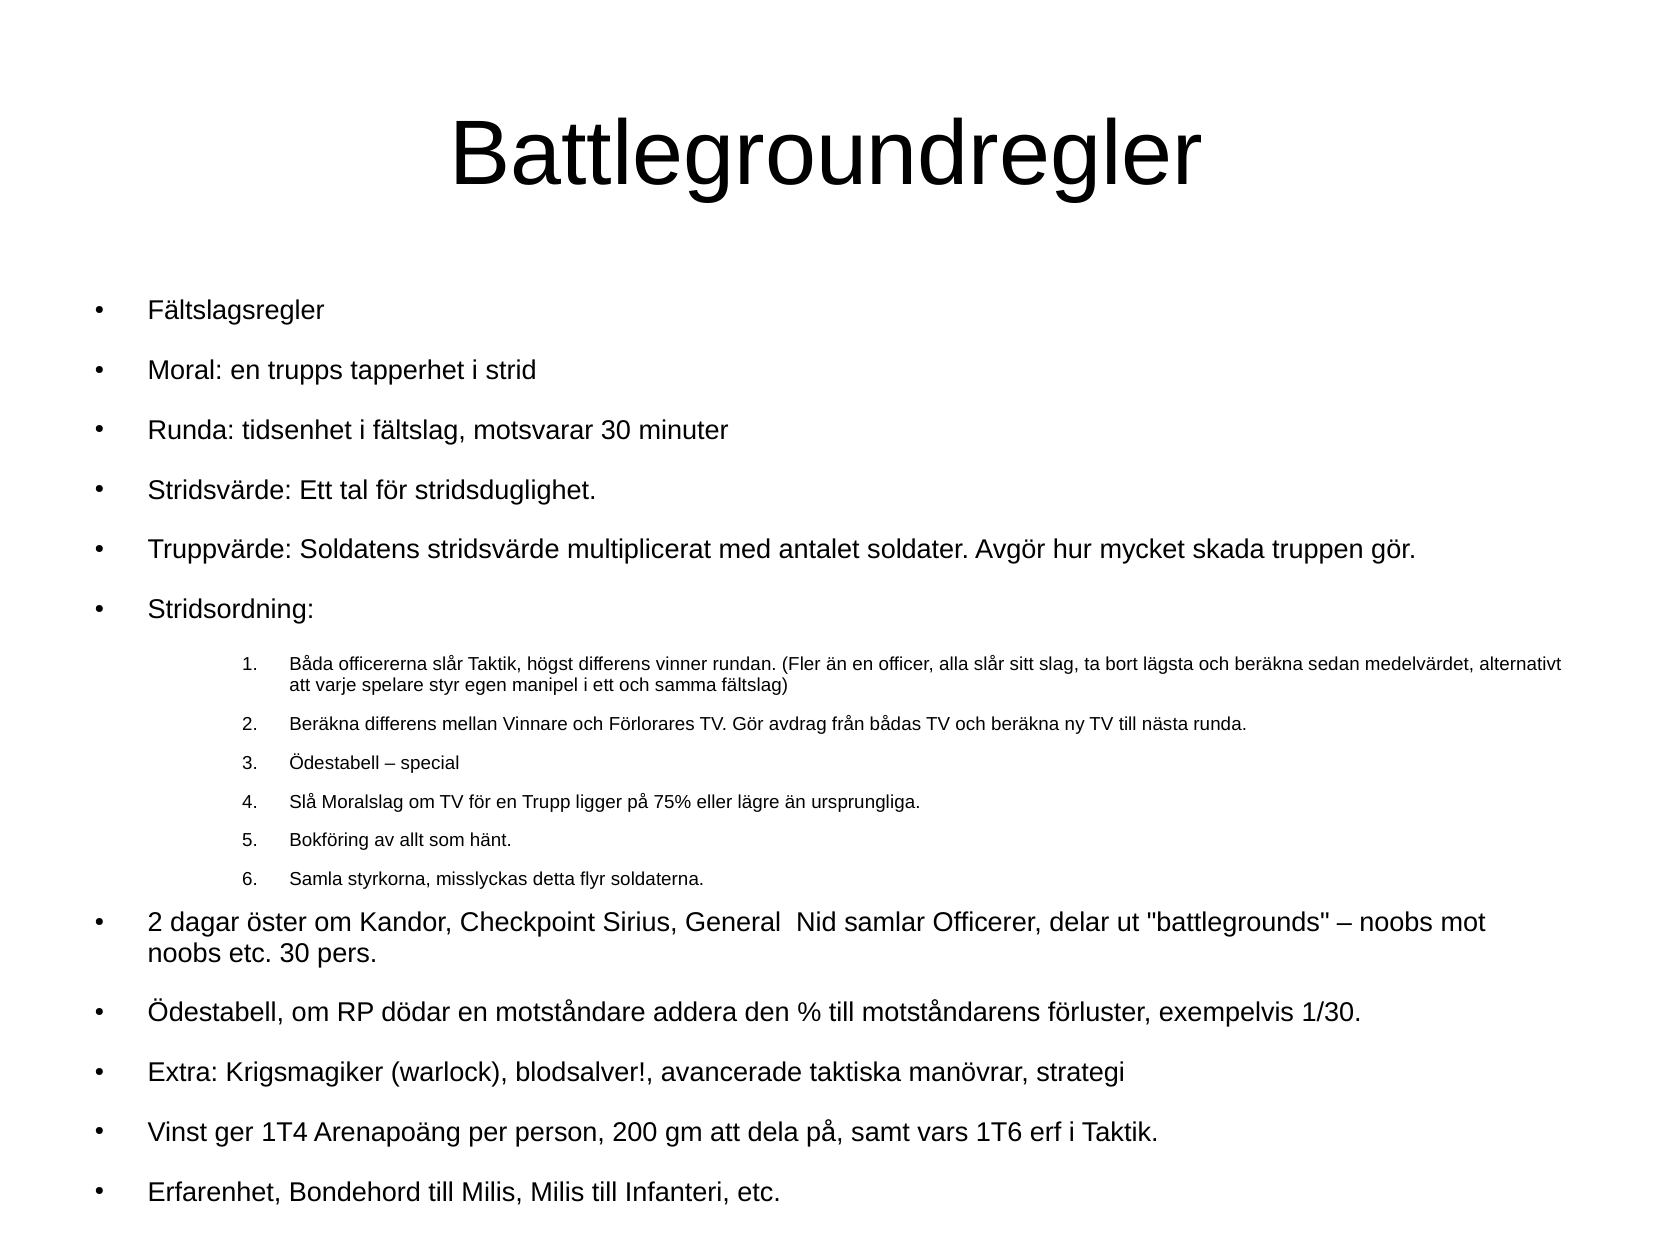

# Battlegroundregler
Fältslagsregler
Moral: en trupps tapperhet i strid
Runda: tidsenhet i fältslag, motsvarar 30 minuter
Stridsvärde: Ett tal för stridsduglighet.
Truppvärde: Soldatens stridsvärde multiplicerat med antalet soldater. Avgör hur mycket skada truppen gör.
Stridsordning:
Båda officererna slår Taktik, högst differens vinner rundan. (Fler än en officer, alla slår sitt slag, ta bort lägsta och beräkna sedan medelvärdet, alternativt att varje spelare styr egen manipel i ett och samma fältslag)
Beräkna differens mellan Vinnare och Förlorares TV. Gör avdrag från bådas TV och beräkna ny TV till nästa runda.
Ödestabell – special
Slå Moralslag om TV för en Trupp ligger på 75% eller lägre än ursprungliga.
Bokföring av allt som hänt.
Samla styrkorna, misslyckas detta flyr soldaterna.
2 dagar öster om Kandor, Checkpoint Sirius, General Nid samlar Officerer, delar ut "battlegrounds" – noobs mot noobs etc. 30 pers.
Ödestabell, om RP dödar en motståndare addera den % till motståndarens förluster, exempelvis 1/30.
Extra: Krigsmagiker (warlock), blodsalver!, avancerade taktiska manövrar, strategi
Vinst ger 1T4 Arenapoäng per person, 200 gm att dela på, samt vars 1T6 erf i Taktik.
Erfarenhet, Bondehord till Milis, Milis till Infanteri, etc.